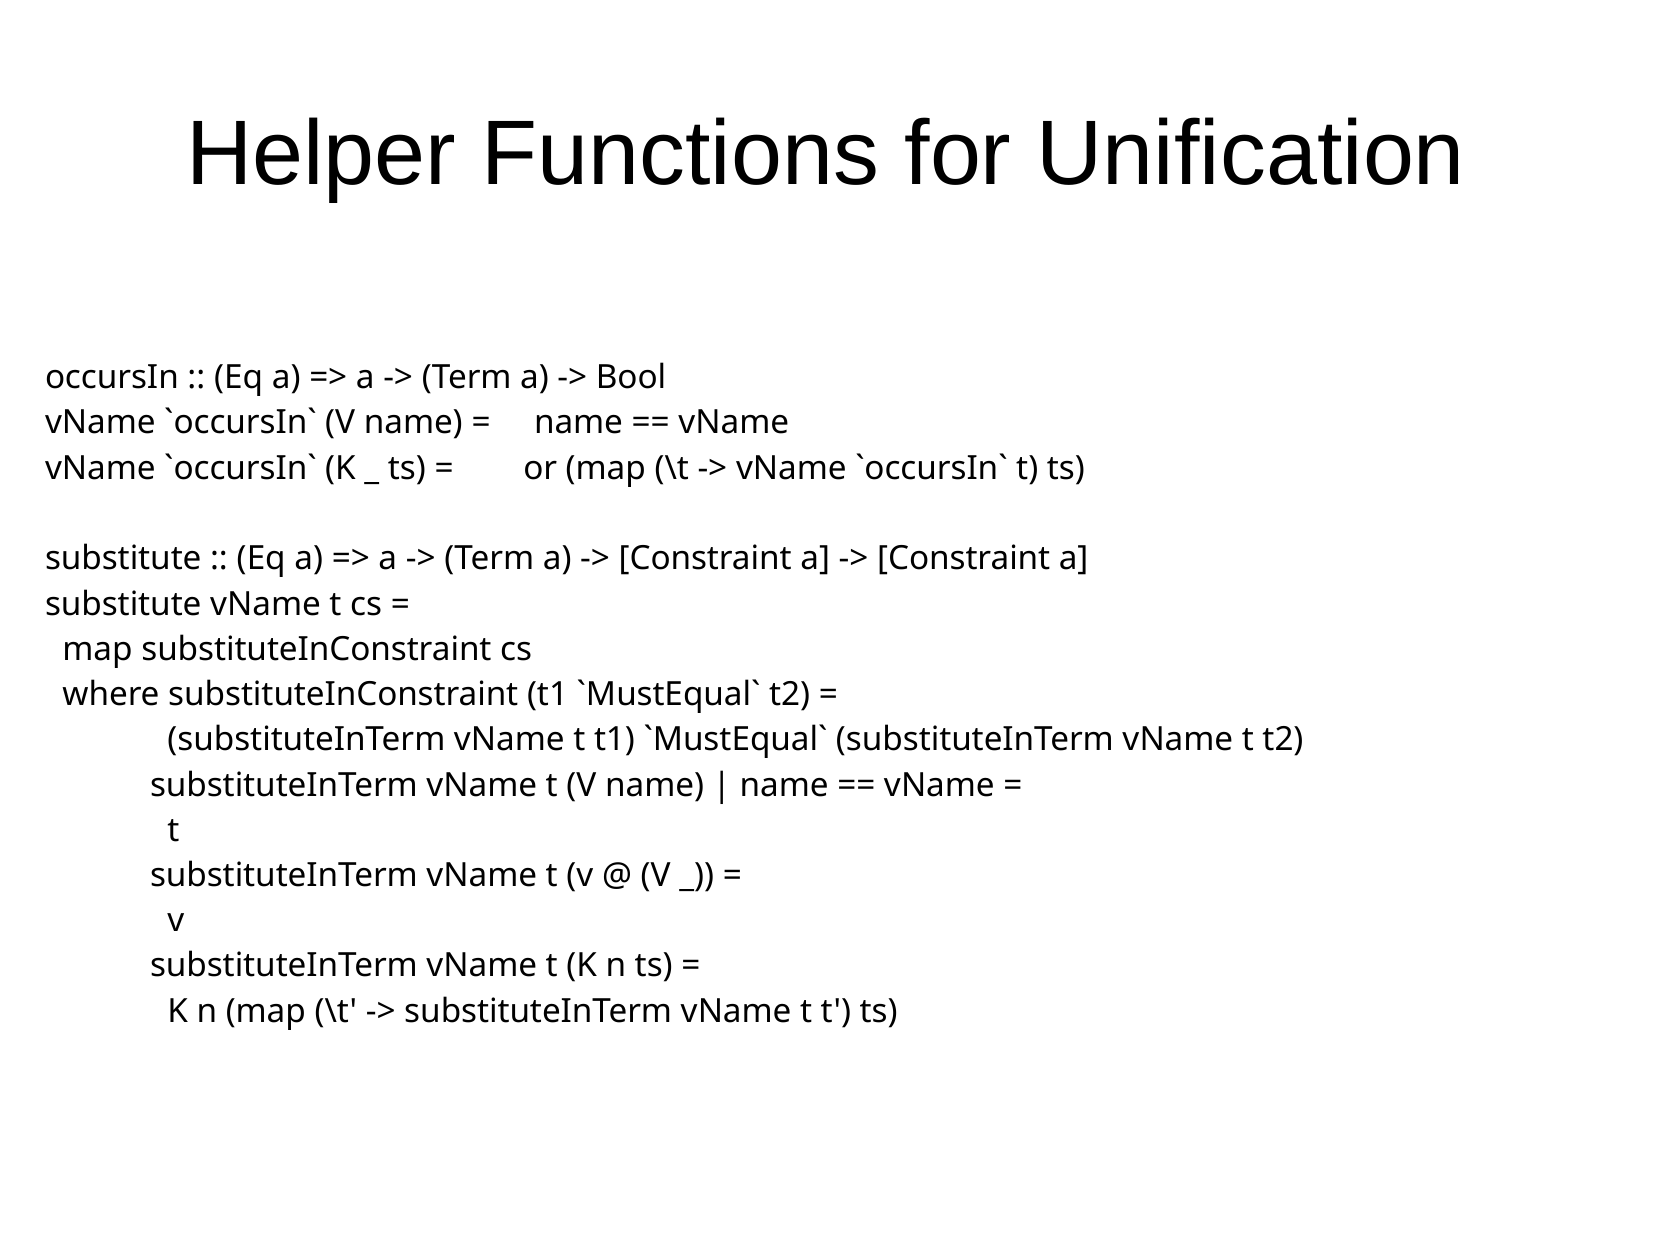

# Helper Functions for Unification
occursIn :: (Eq a) => a -> (Term a) -> Bool
vName `occursIn` (V name) = name == vName
vName `occursIn` (K _ ts) = or (map (\t -> vName `occursIn` t) ts)
substitute :: (Eq a) => a -> (Term a) -> [Constraint a] -> [Constraint a]
substitute vName t cs =
 map substituteInConstraint cs
 where substituteInConstraint (t1 `MustEqual` t2) =
 (substituteInTerm vName t t1) `MustEqual` (substituteInTerm vName t t2)
 substituteInTerm vName t (V name) | name == vName =
 t
 substituteInTerm vName t (v @ (V _)) =
 v
 substituteInTerm vName t (K n ts) =
 K n (map (\t' -> substituteInTerm vName t t') ts)